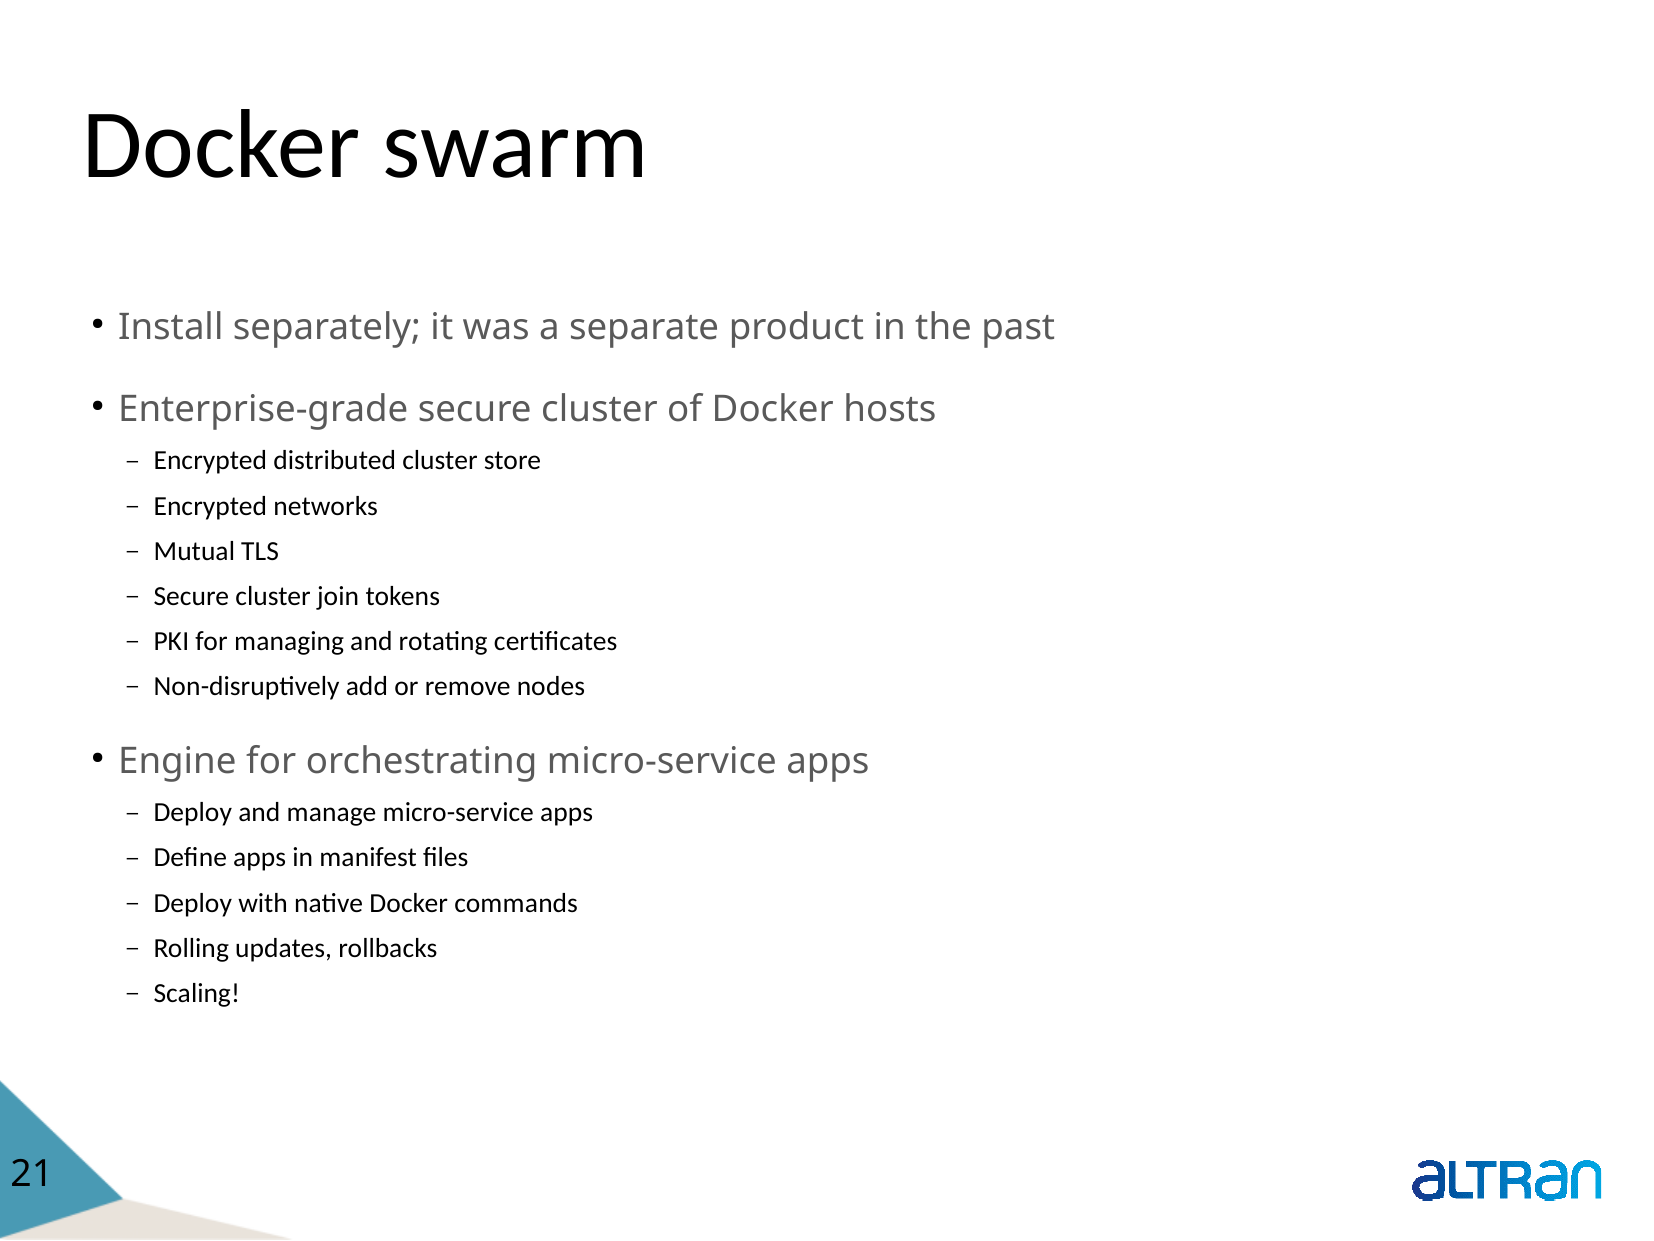

# Docker swarm
Install separately; it was a separate product in the past
Enterprise-grade secure cluster of Docker hosts
Encrypted distributed cluster store
Encrypted networks
Mutual TLS
Secure cluster join tokens
PKI for managing and rotating certificates
Non-disruptively add or remove nodes
Engine for orchestrating micro-service apps
Deploy and manage micro-service apps
Define apps in manifest files
Deploy with native Docker commands
Rolling updates, rollbacks
Scaling!
21